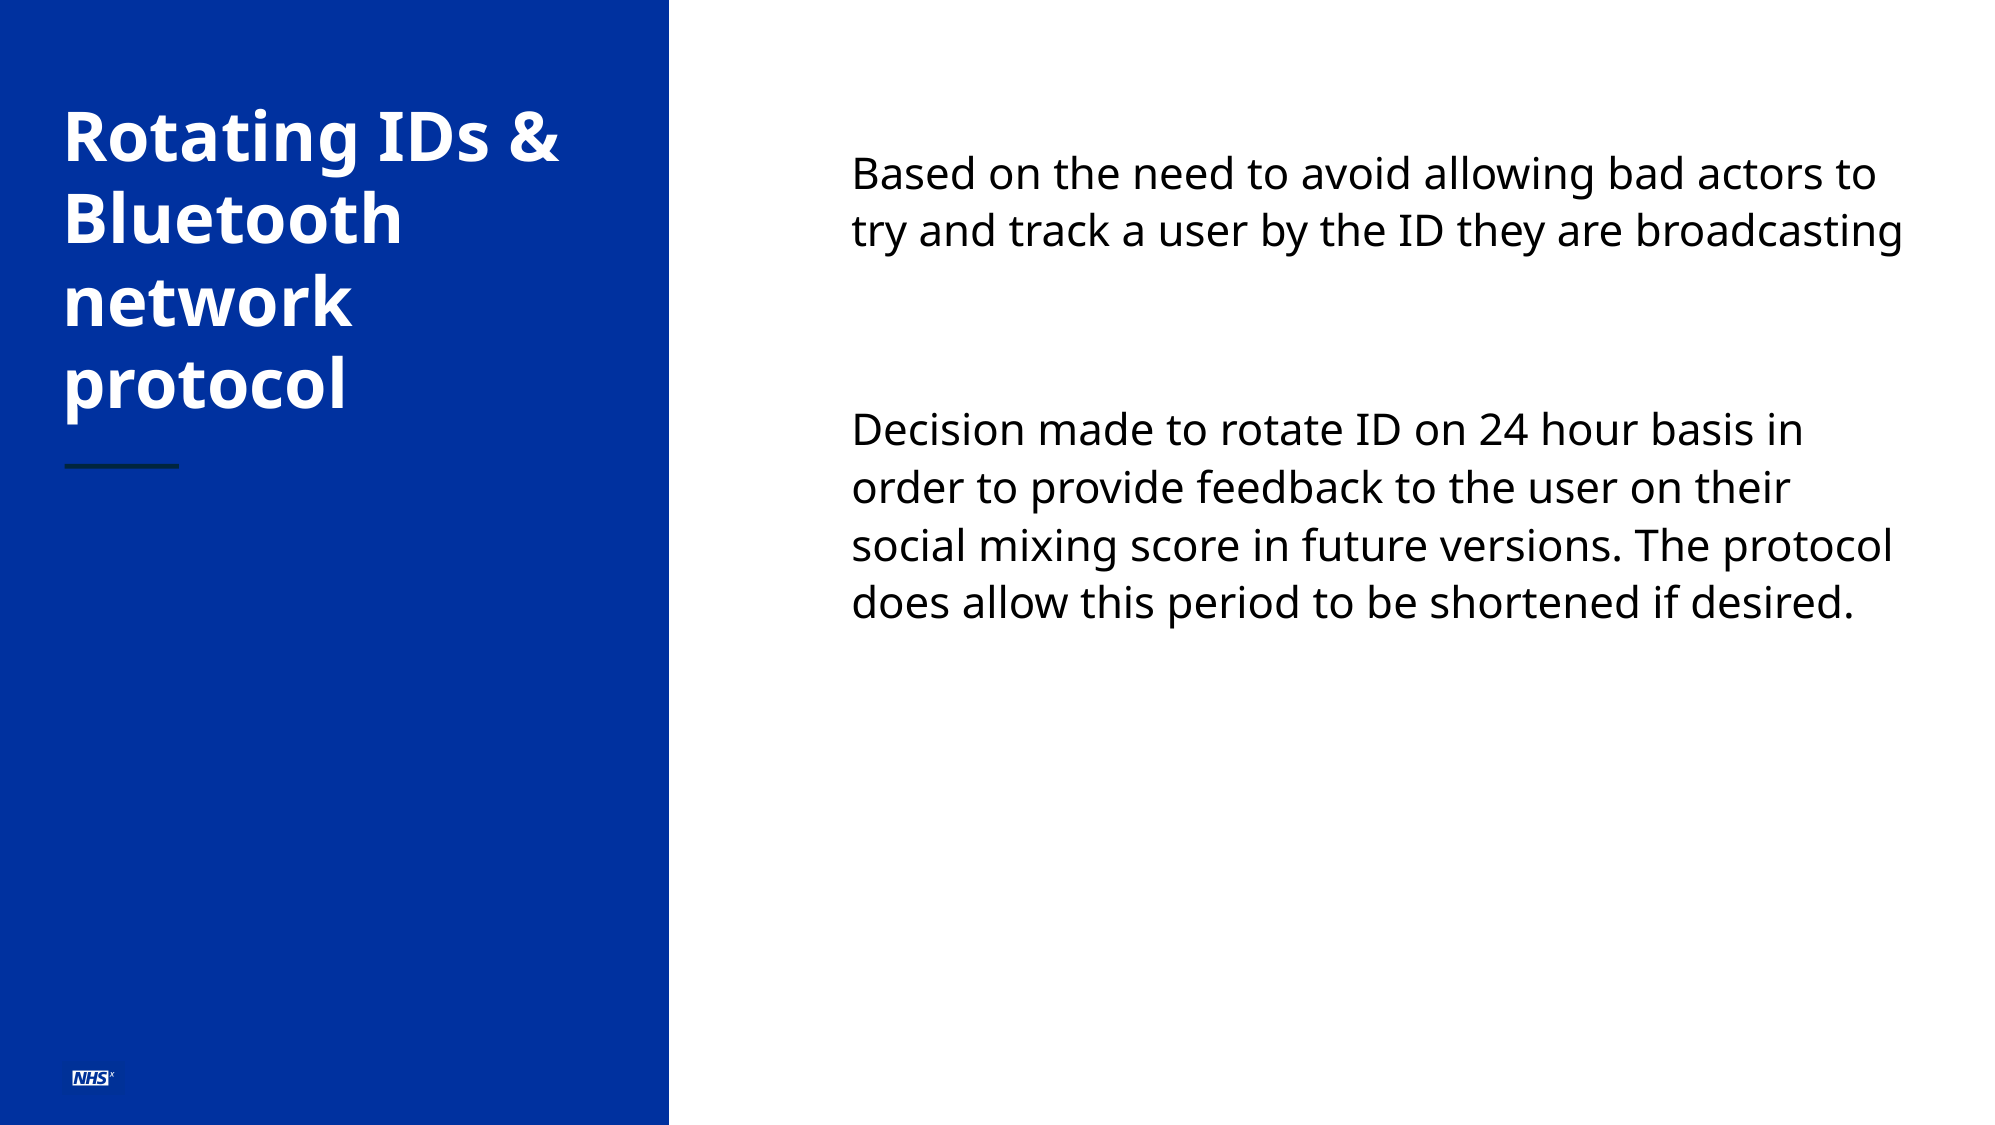

# Rotating IDs & Bluetooth network protocol
Based on the need to avoid allowing bad actors to try and track a user by the ID they are broadcasting
Decision made to rotate ID on 24 hour basis in order to provide feedback to the user on their social mixing score in future versions. The protocol does allow this period to be shortened if desired.
Desi
Design Docu